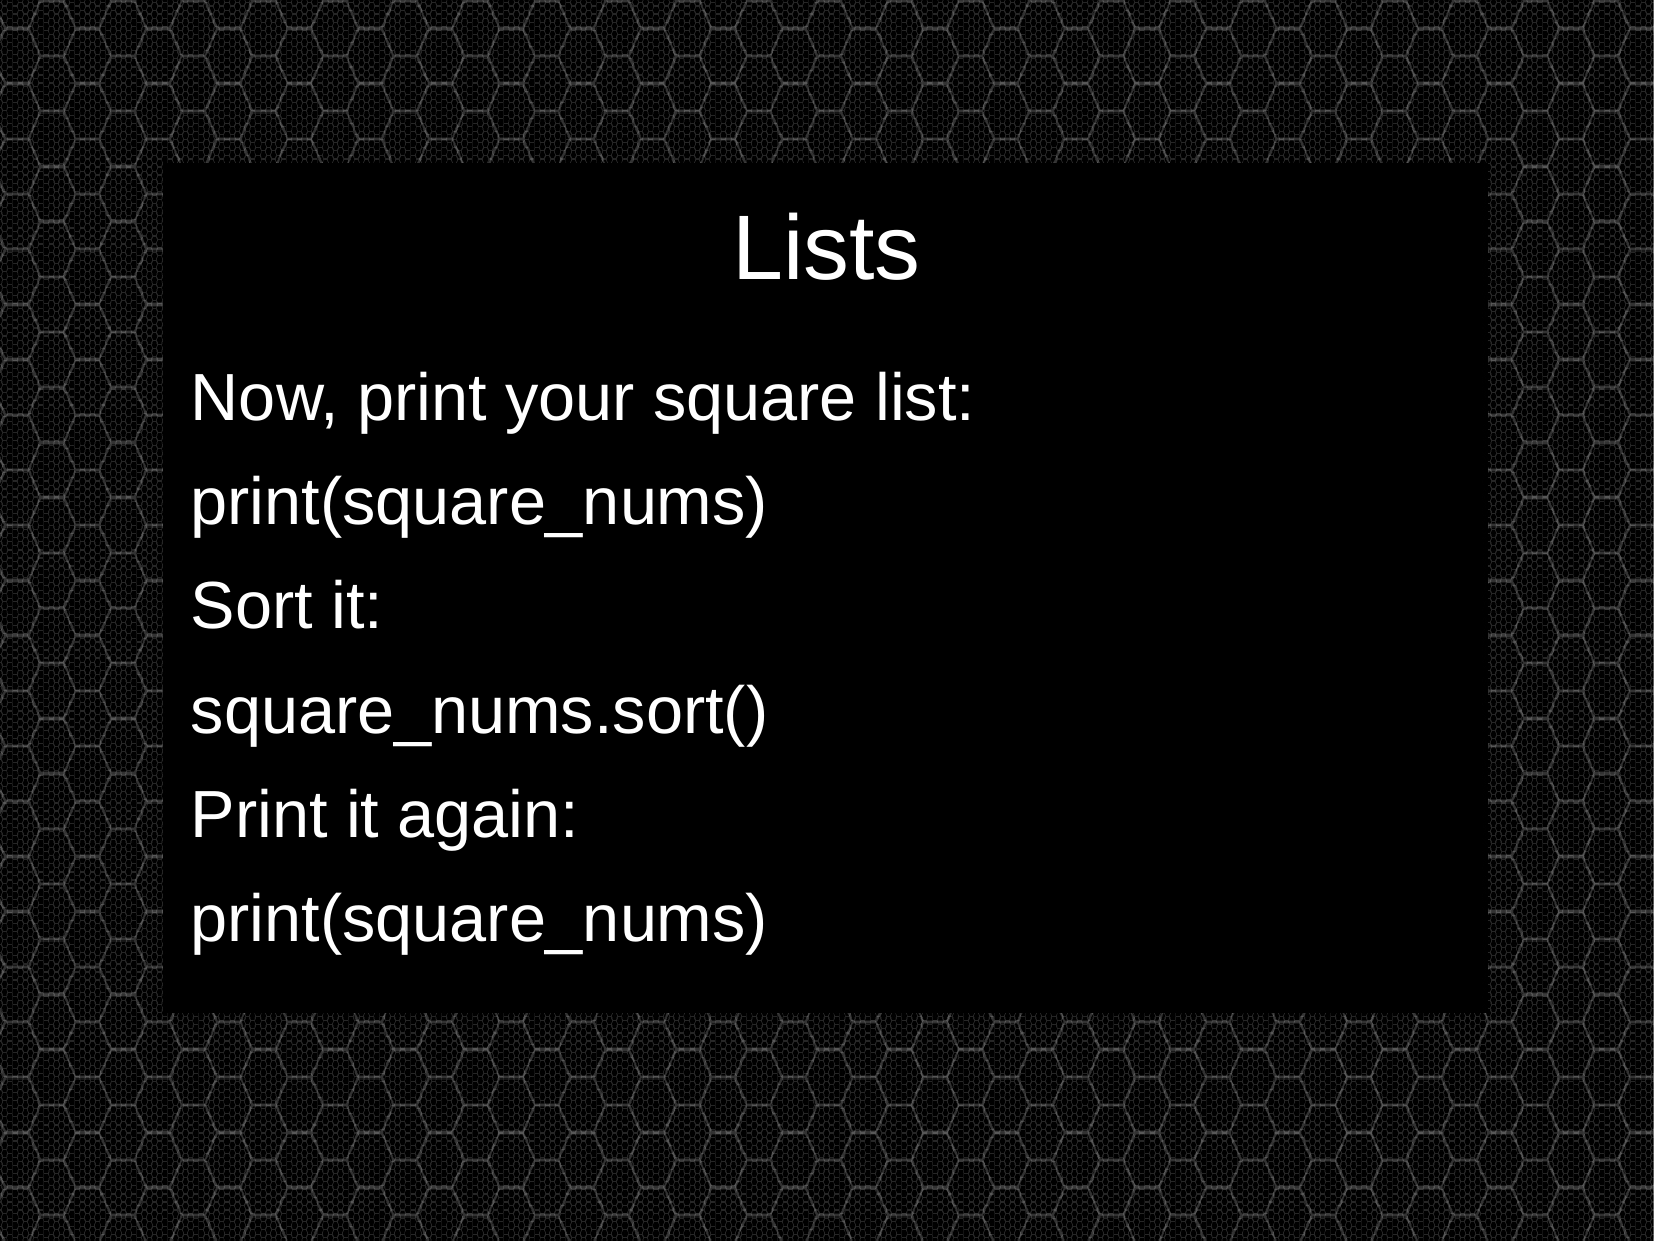

# Lists
Now, print your square list:
print(square_nums)
Sort it:
square_nums.sort()
Print it again:
print(square_nums)